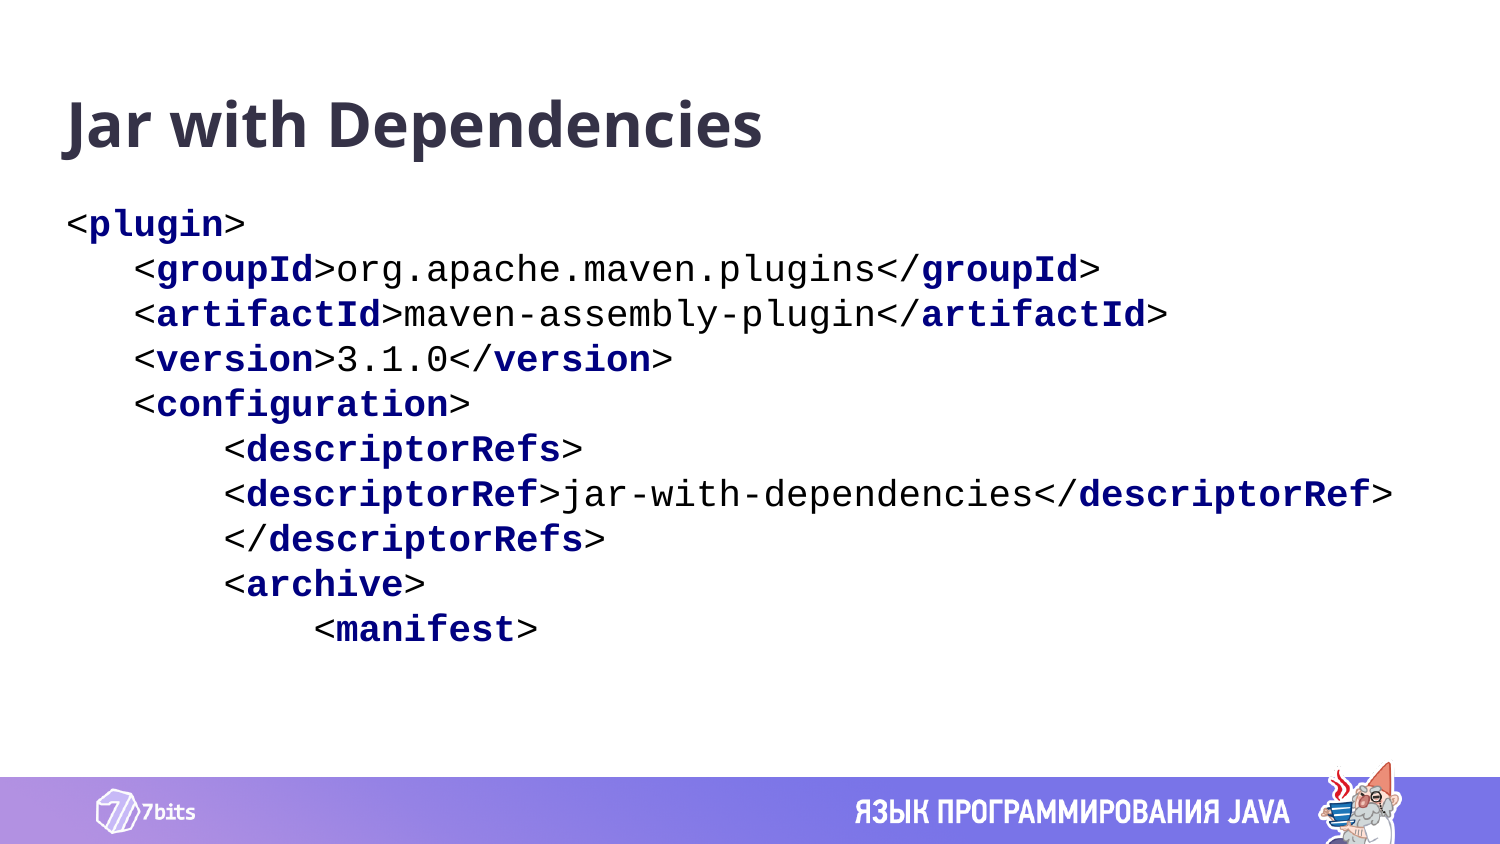

# Jar with Dependencies
<plugin>
 <groupId>org.apache.maven.plugins</groupId>
 <artifactId>maven-assembly-plugin</artifactId>
 <version>3.1.0</version>
 <configuration>
 <descriptorRefs>
 <descriptorRef>jar-with-dependencies</descriptorRef>
 </descriptorRefs>
 <archive>
 <manifest>